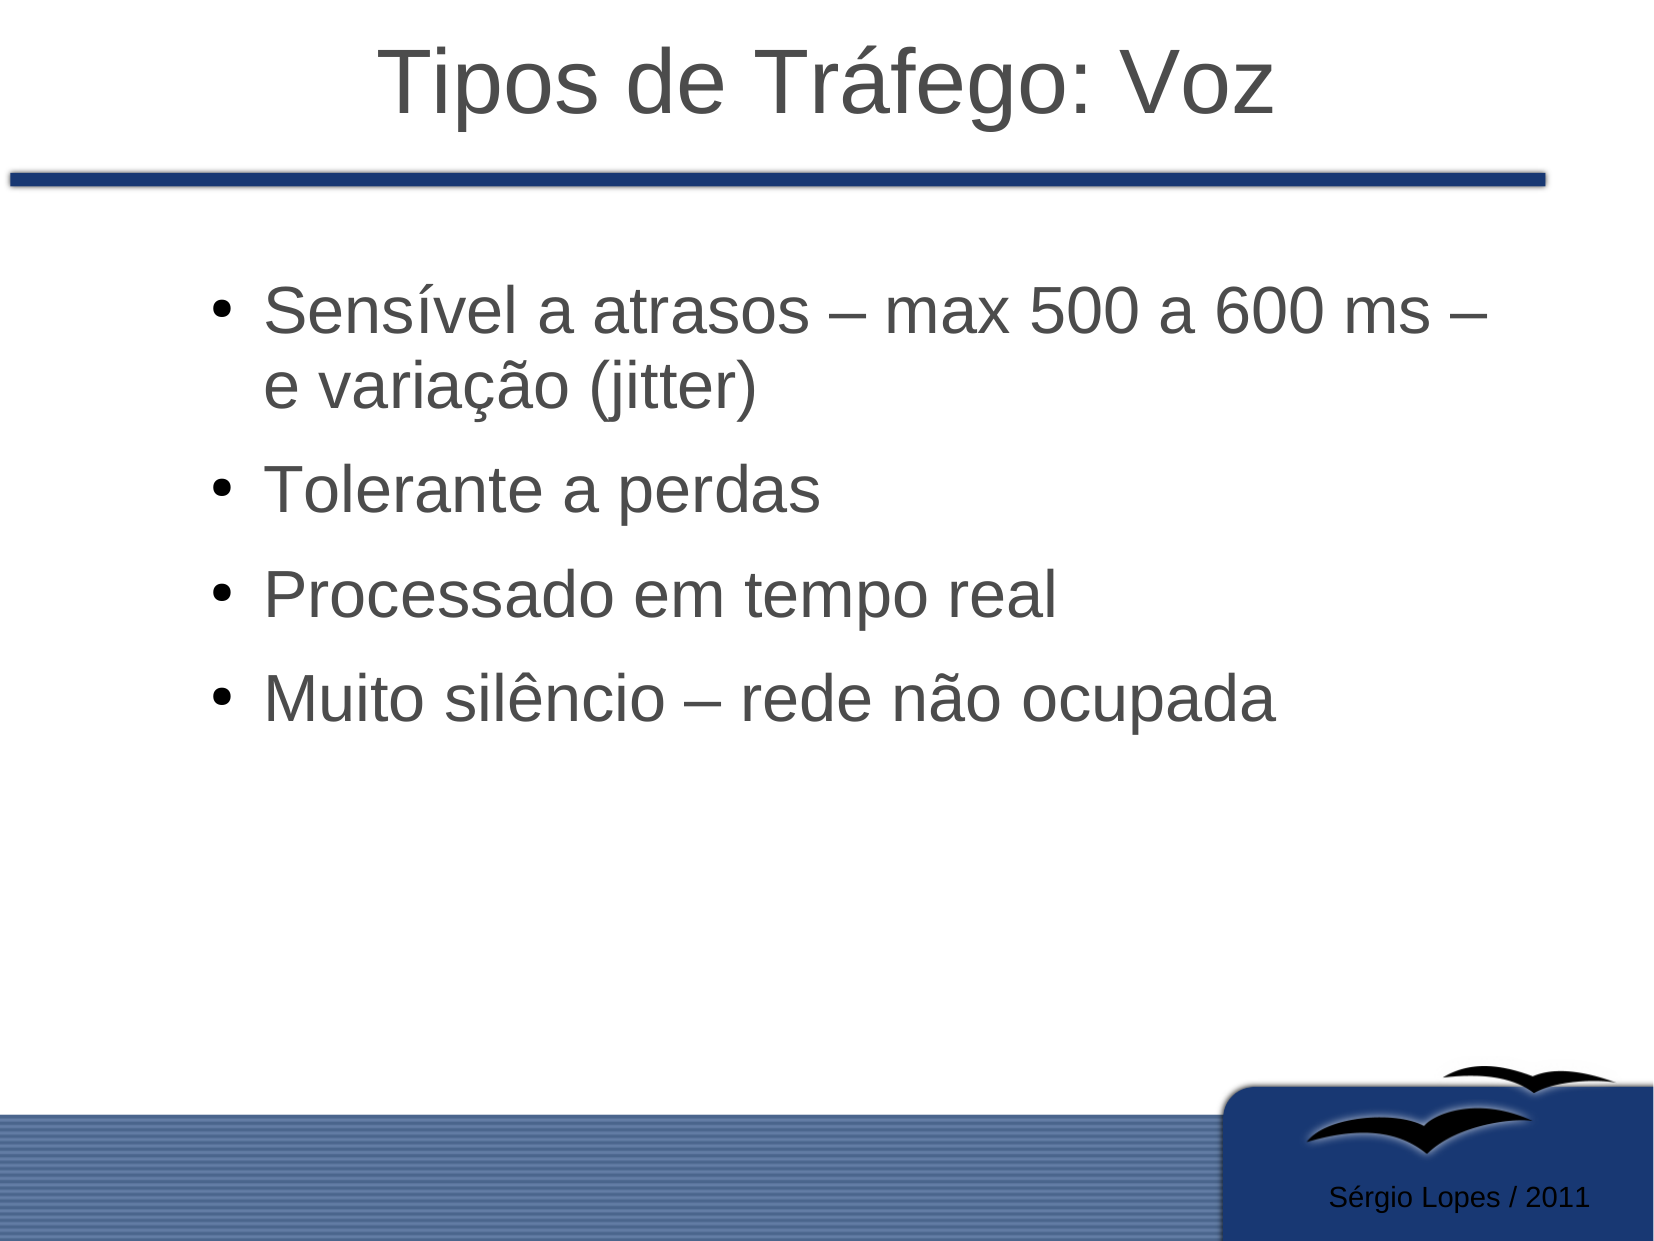

# Tipos de Tráfego: Voz
Sensível a atrasos – max 500 a 600 ms – e variação (jitter)
Tolerante a perdas
Processado em tempo real
Muito silêncio – rede não ocupada
Sérgio Lopes / 2011